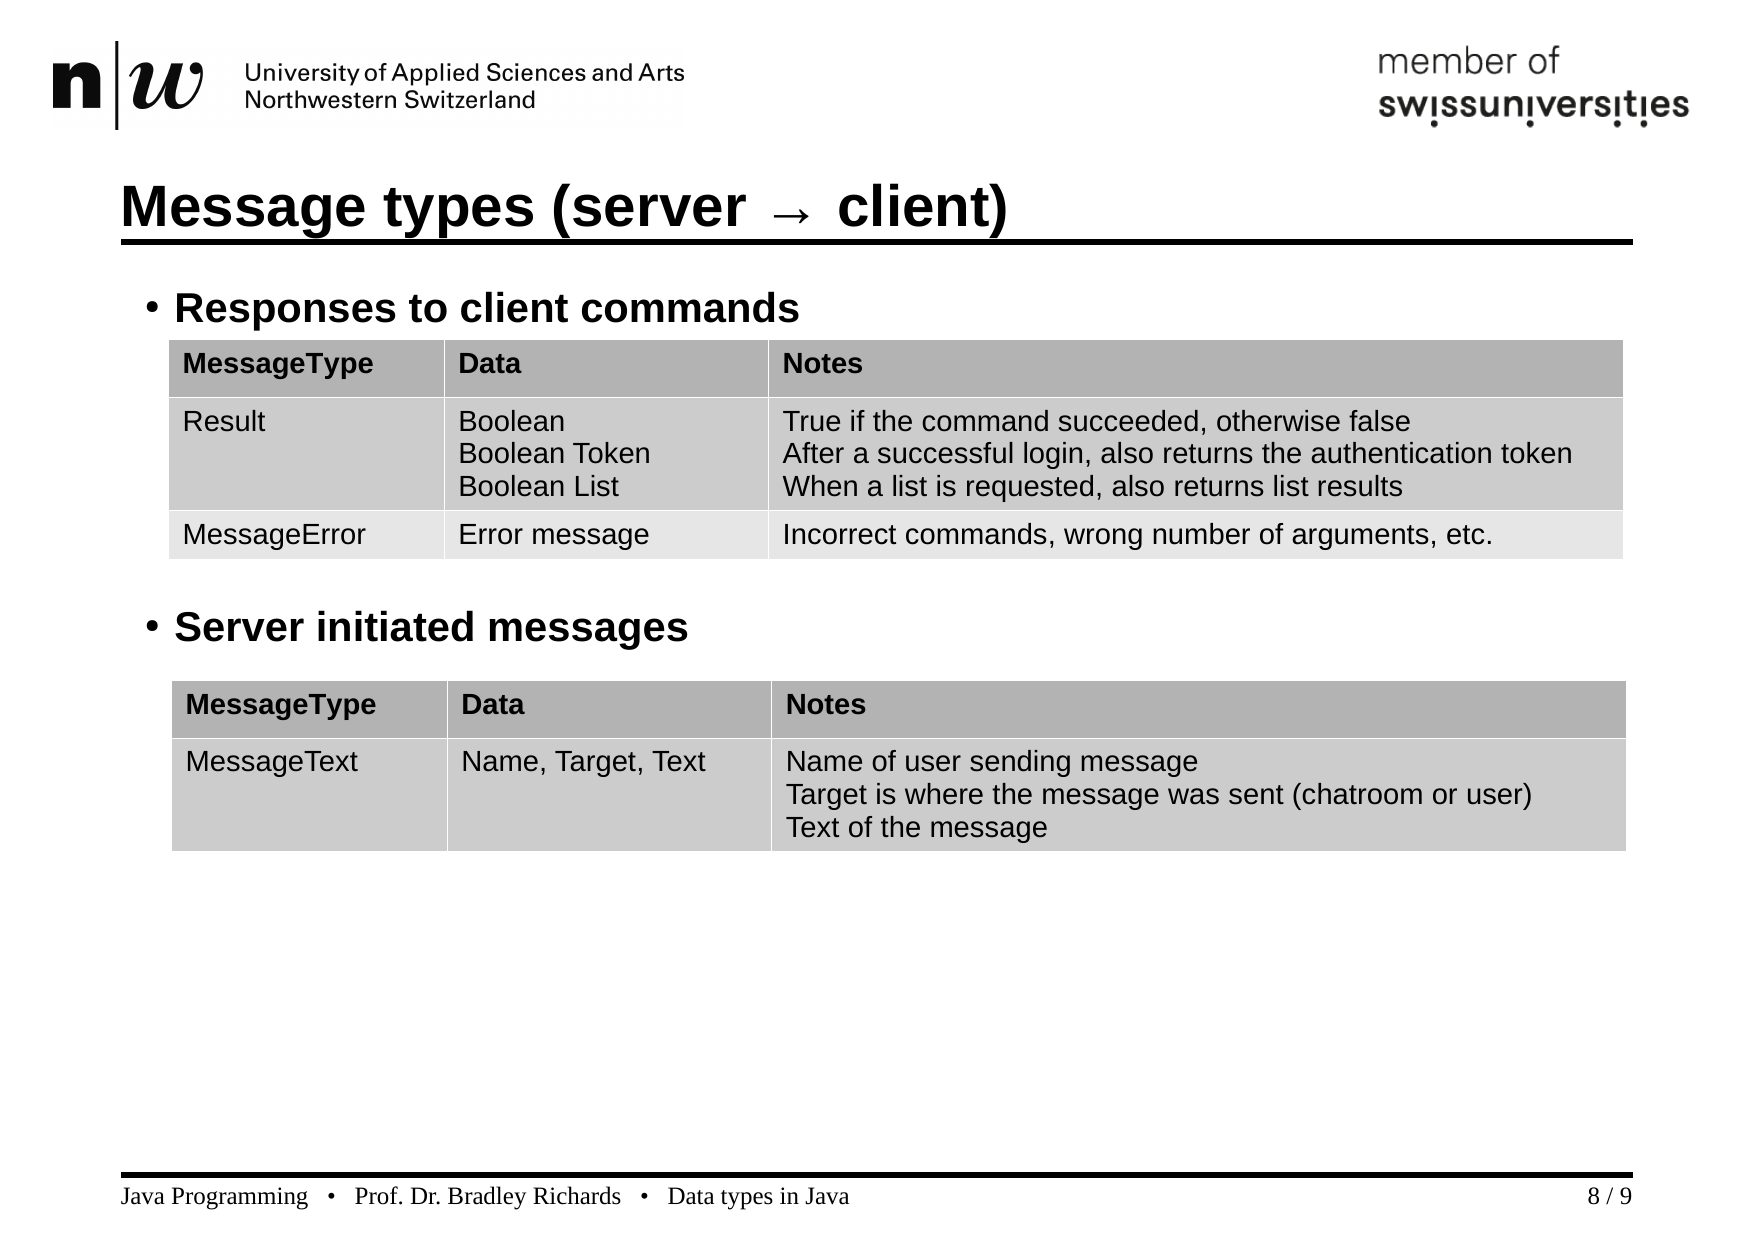

# Message types (server → client)
Responses to client commands
Server initiated messages
| MessageType | Data | Notes |
| --- | --- | --- |
| Result | Boolean Boolean Token Boolean List | True if the command succeeded, otherwise false After a successful login, also returns the authentication token When a list is requested, also returns list results |
| MessageError | Error message | Incorrect commands, wrong number of arguments, etc. |
| MessageType | Data | Notes |
| --- | --- | --- |
| MessageText | Name, Target, Text | Name of user sending message Target is where the message was sent (chatroom or user) Text of the message |
Java Programming • Prof. Dr. Bradley Richards • Data types in Java
8